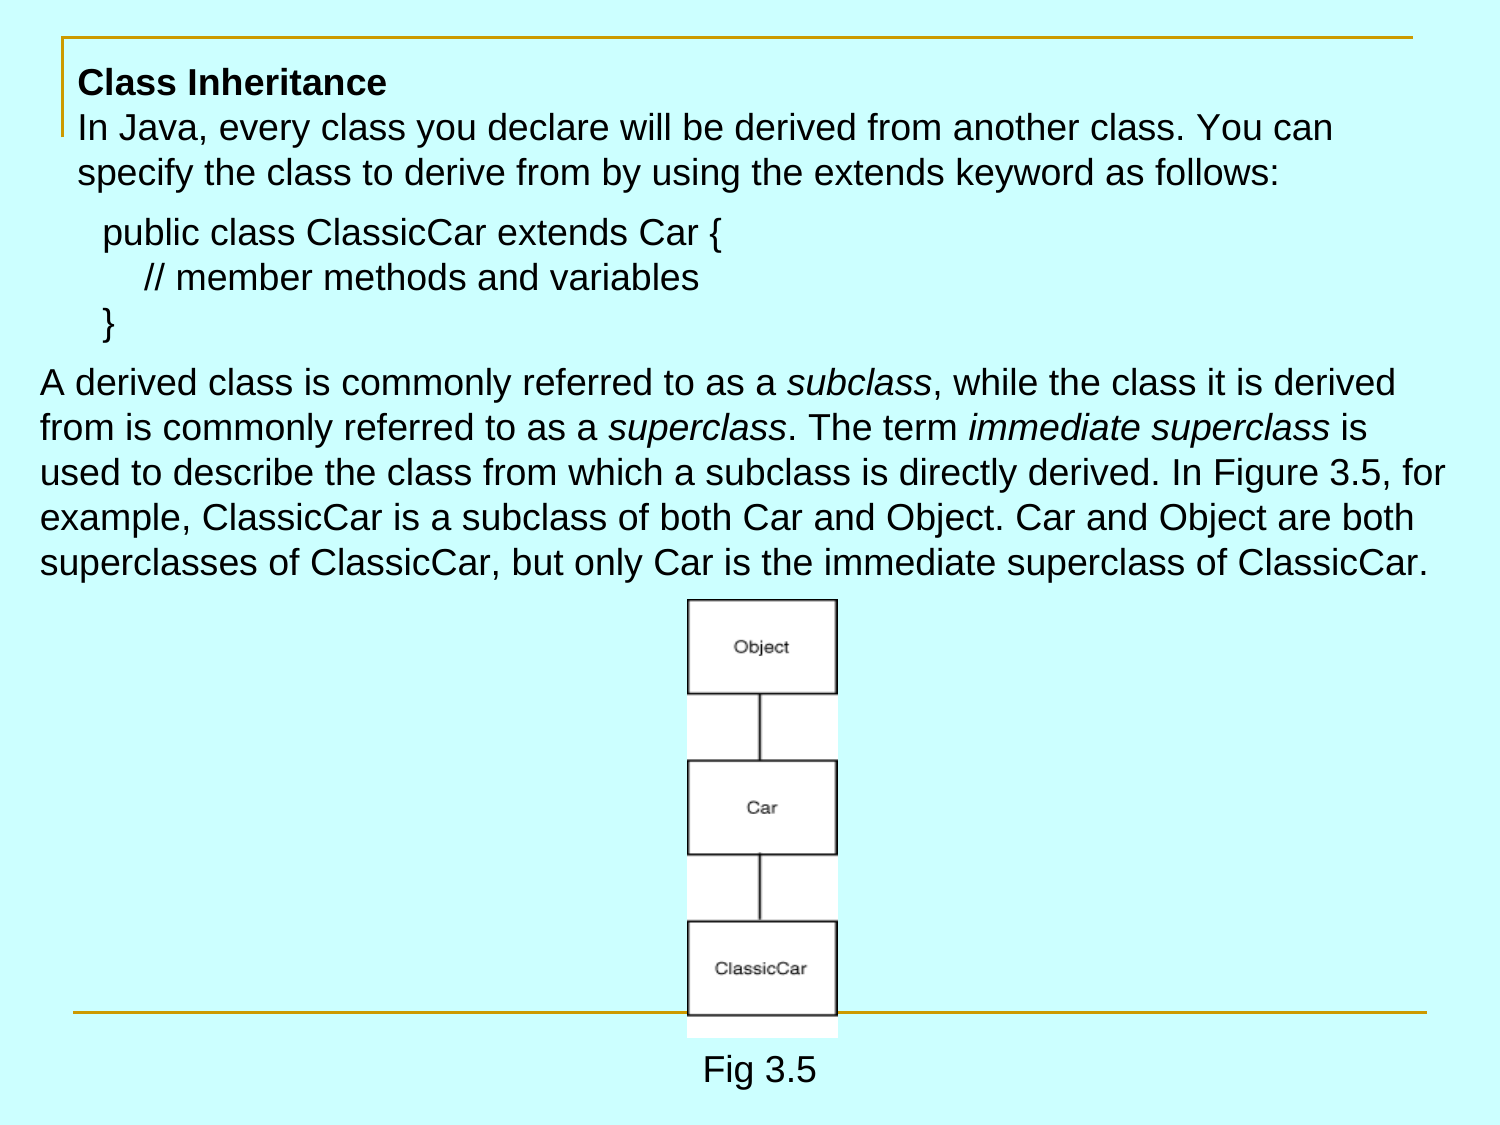

Class Inheritance
In Java, every class you declare will be derived from another class. You can specify the class to derive from by using the extends keyword as follows:
public class ClassicCar extends Car {
    // member methods and variables
}
A derived class is commonly referred to as a subclass, while the class it is derived from is commonly referred to as a superclass. The term immediate superclass is used to describe the class from which a subclass is directly derived. In Figure 3.5, for example, ClassicCar is a subclass of both Car and Object. Car and Object are both superclasses of ClassicCar, but only Car is the immediate superclass of ClassicCar.
Fig 3.5